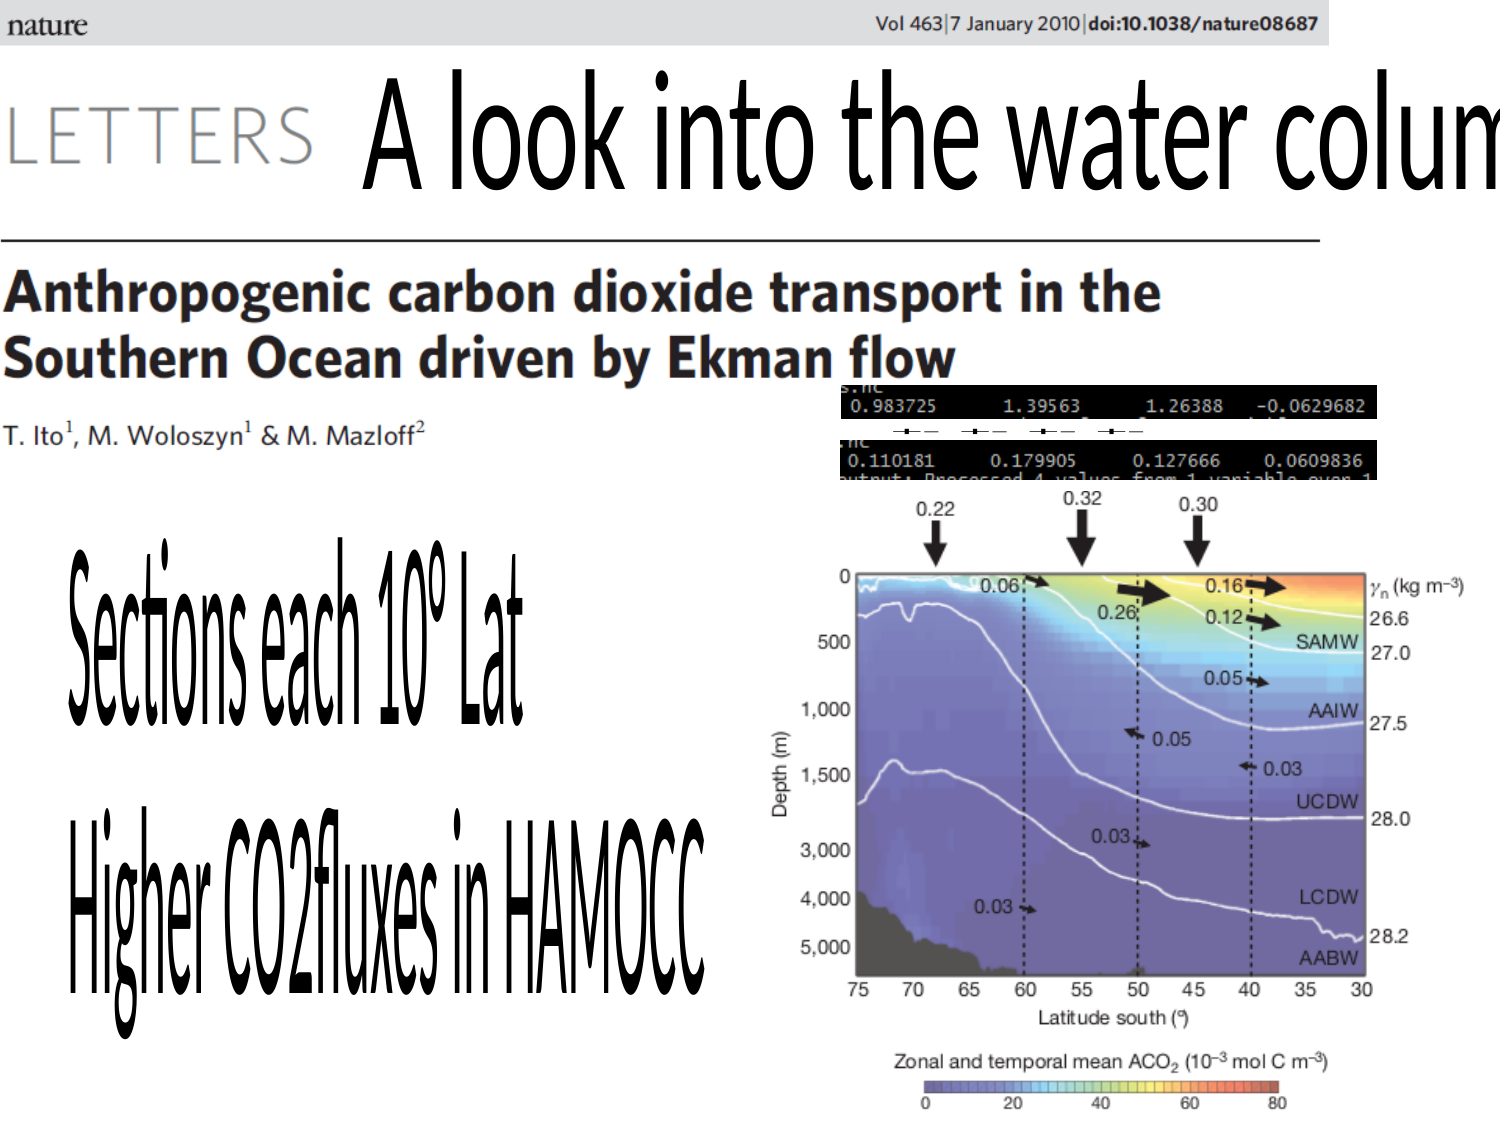

A look into the water column
+-					+-					+-				+-
Sections each 10° Lat
Higher CO2fluxes in HAMOCC